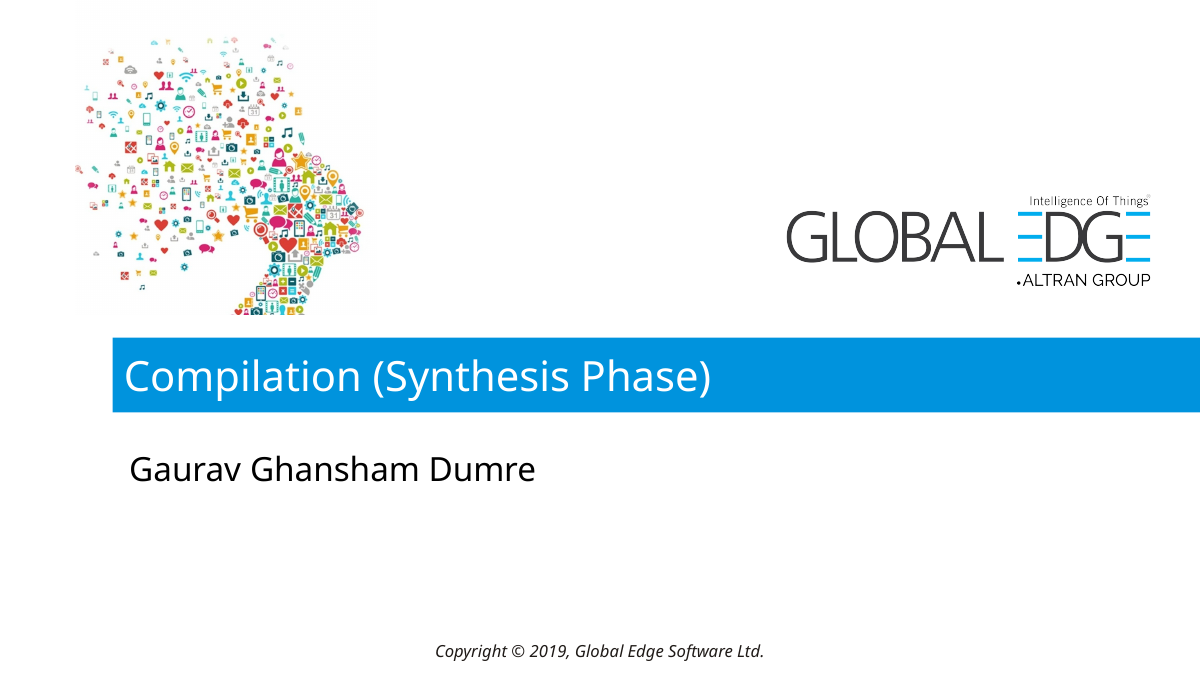

# Compilation (Synthesis Phase)
Gaurav Ghansham Dumre